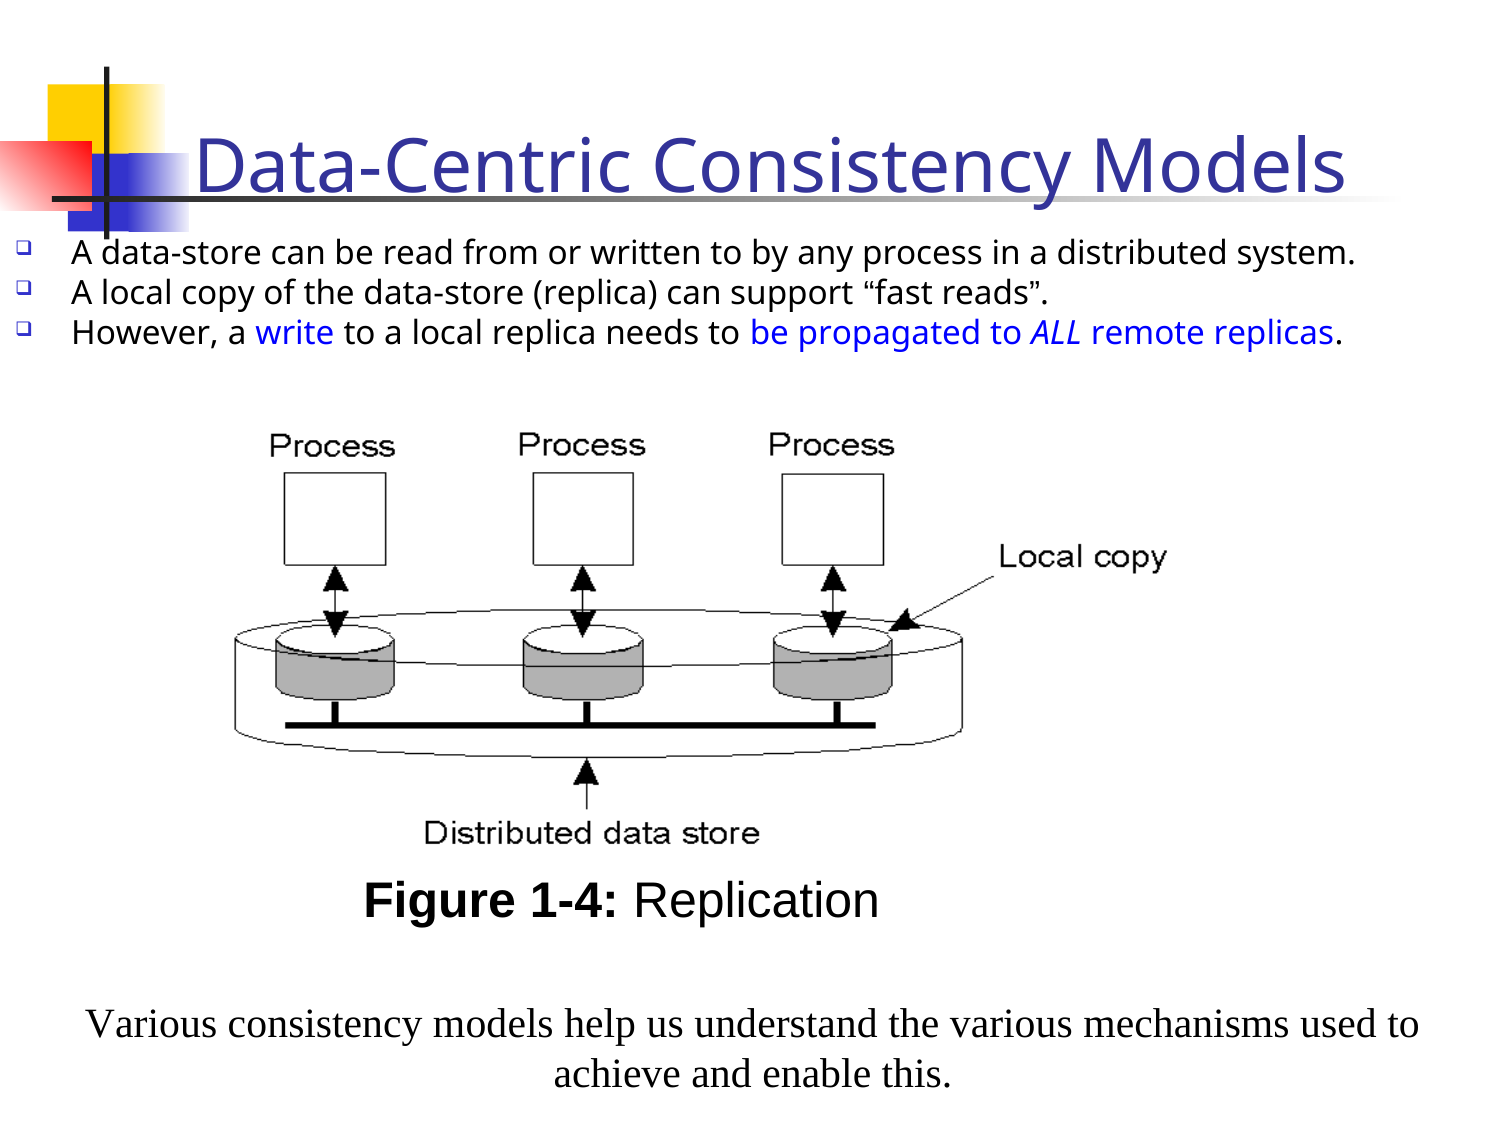

Data-Centric Consistency Models
A data-store can be read from or written to by any process in a distributed system.
A local copy of the data-store (replica) can support “fast reads”.
However, a write to a local replica needs to be propagated to ALL remote replicas.
Figure 1-4: Replication
Various consistency models help us understand the various mechanisms used to achieve and enable this.